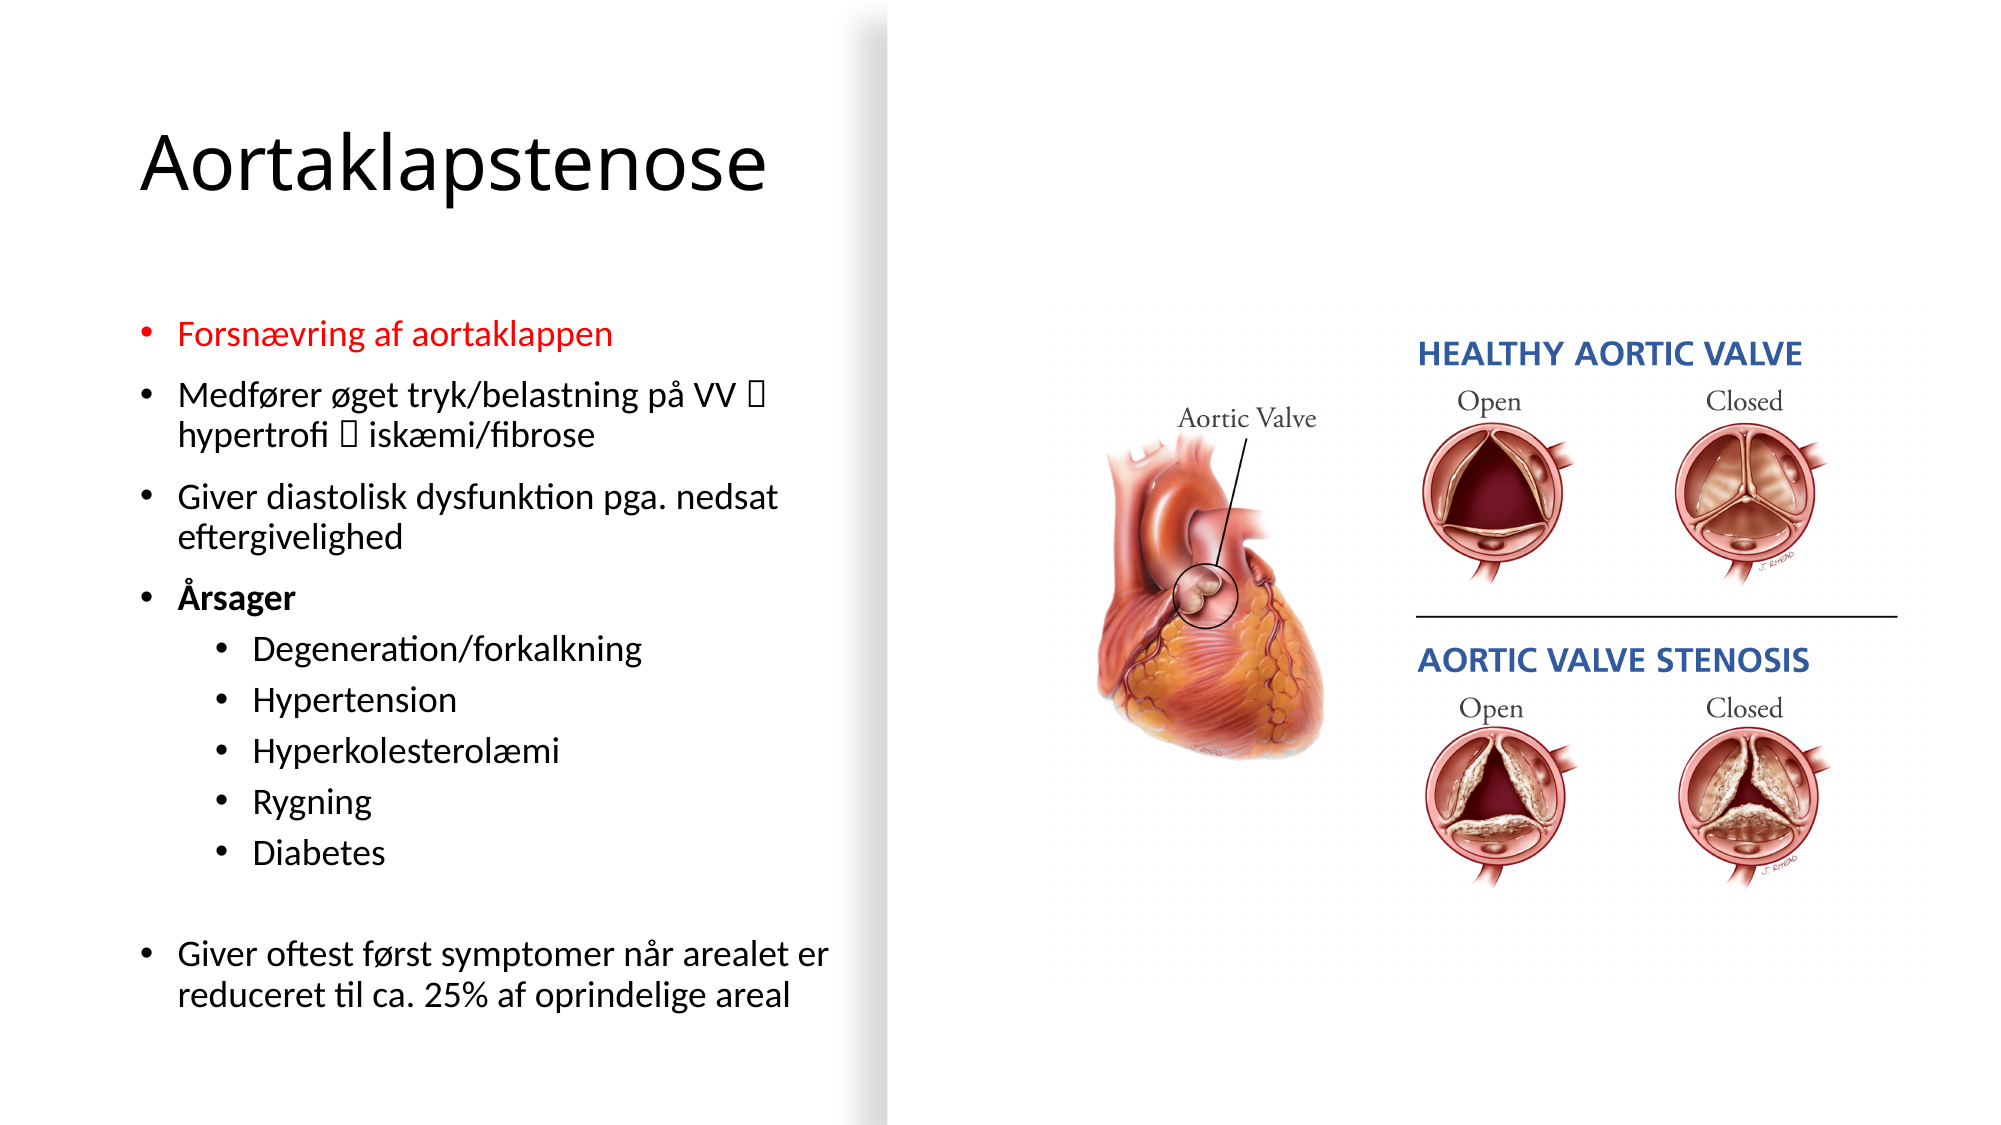

# Aortaklapstenose
Forsnævring af aortaklappen
Medfører øget tryk/belastning på VV  hypertrofi  iskæmi/fibrose
Giver diastolisk dysfunktion pga. nedsat eftergivelighed
Årsager
Degeneration/forkalkning
Hypertension
Hyperkolesterolæmi
Rygning
Diabetes
Giver oftest først symptomer når arealet er reduceret til ca. 25% af oprindelige areal